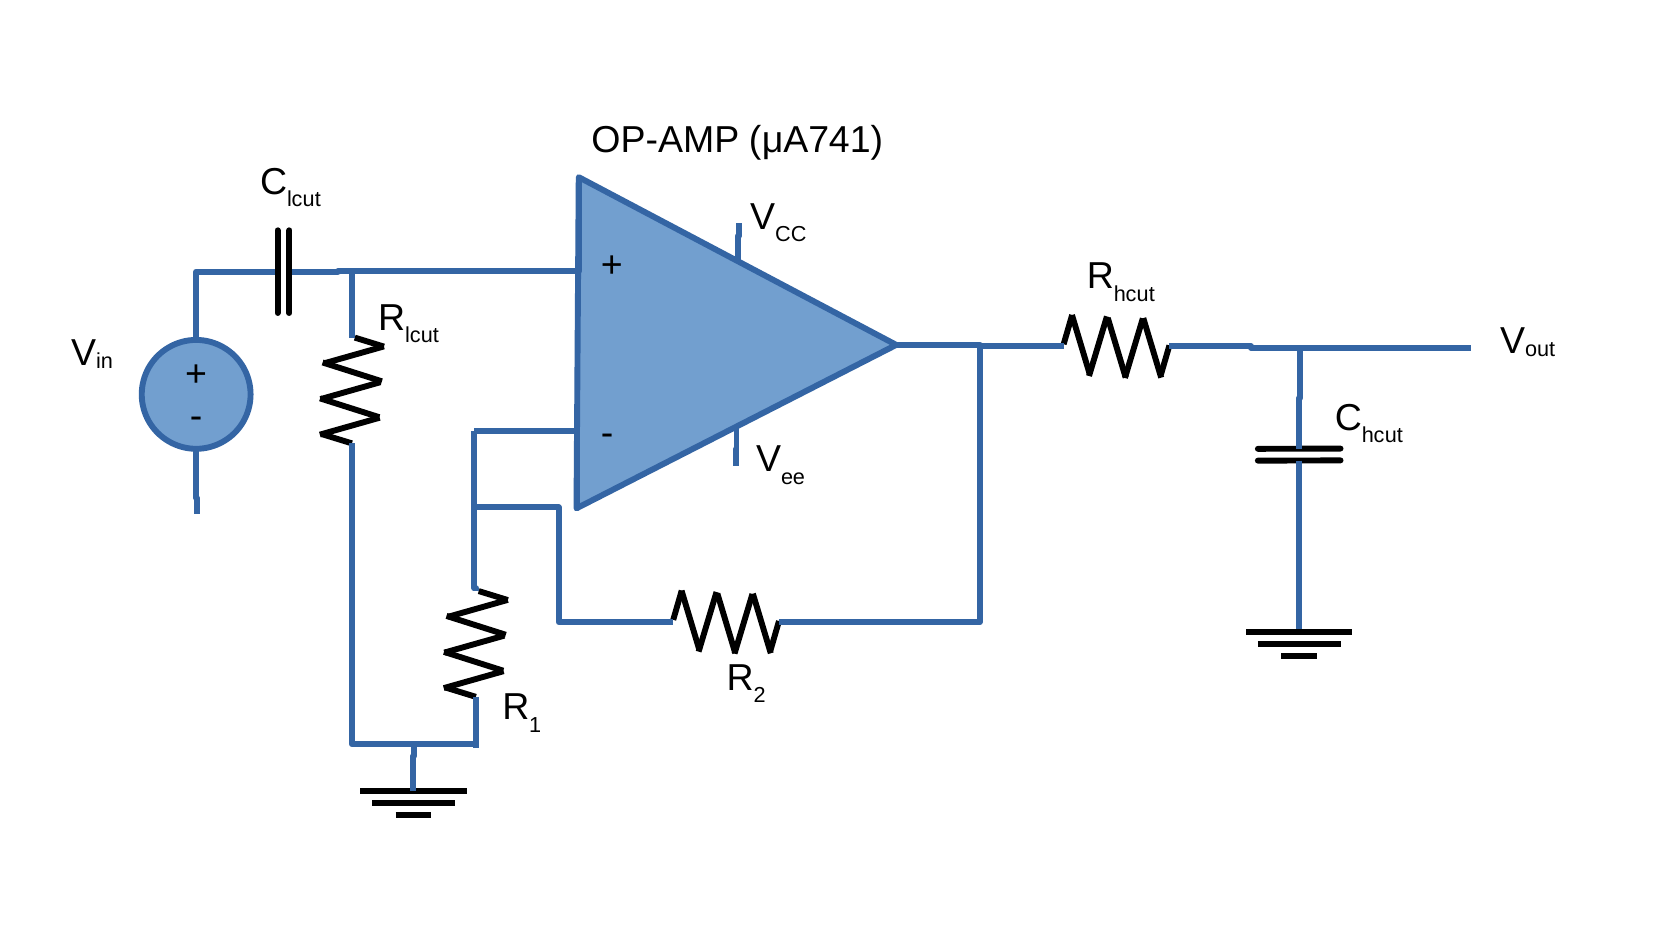

OP-AMP (μA741)
Clcut
VCC
+
-
Rhcut
Rlcut
Vout
Vin
+
-
Chcut
Vee
R2
R1